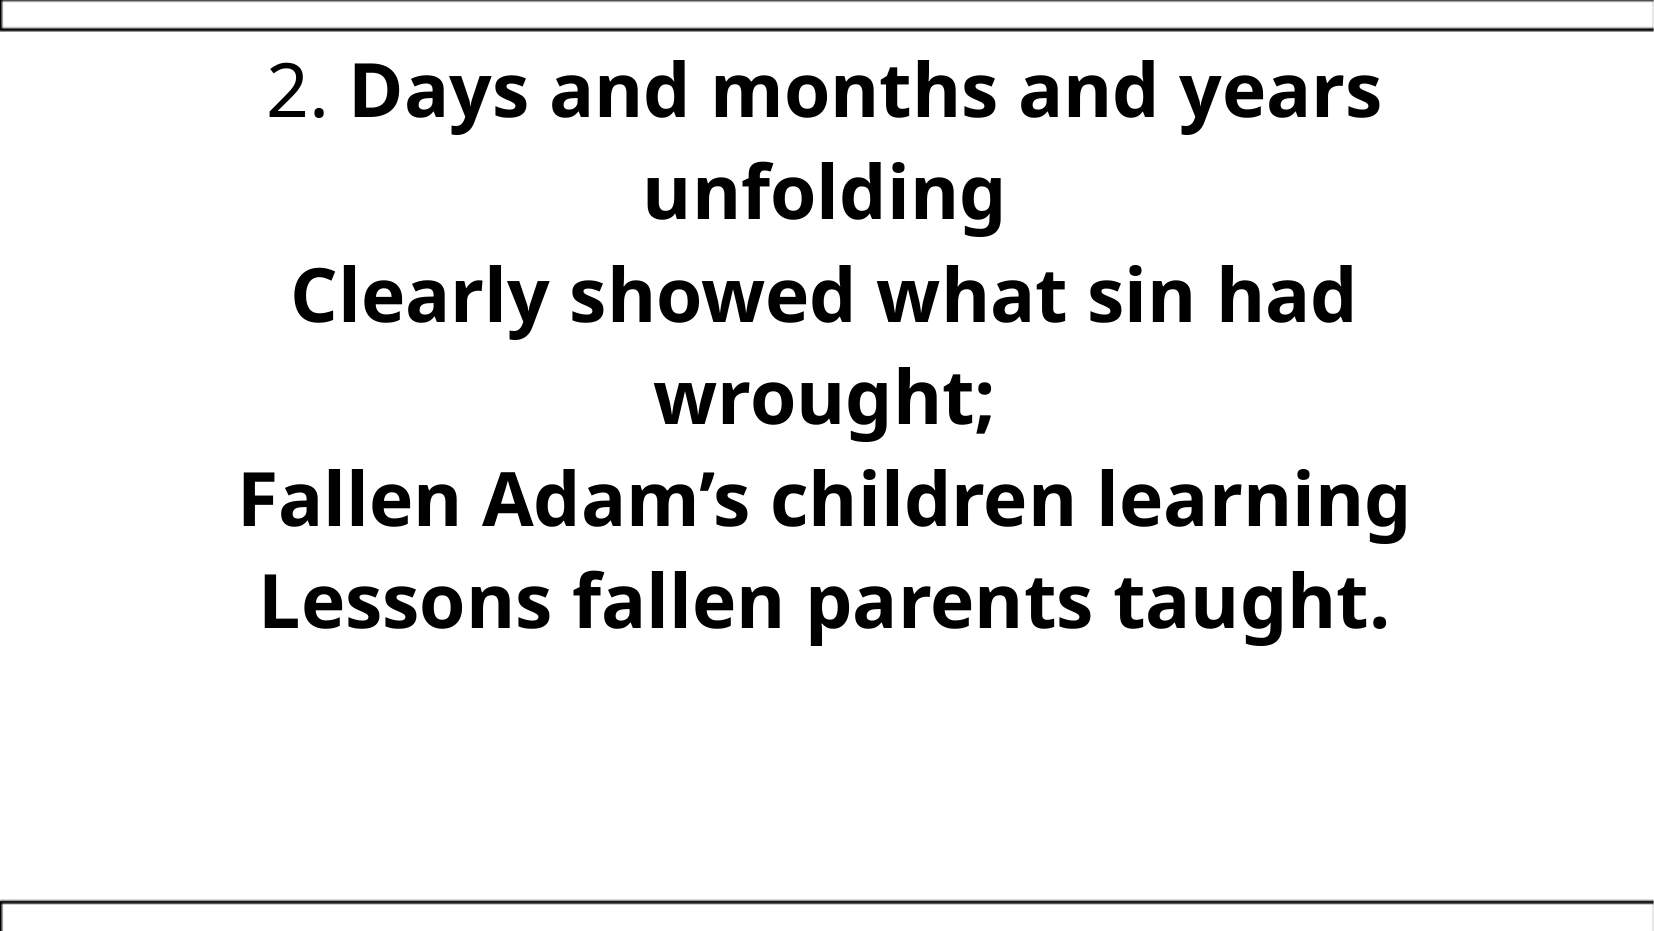

2. Days and months and years unfolding
Clearly showed what sin had wrought;
Fallen Adam’s children learning
Lessons fallen parents taught.